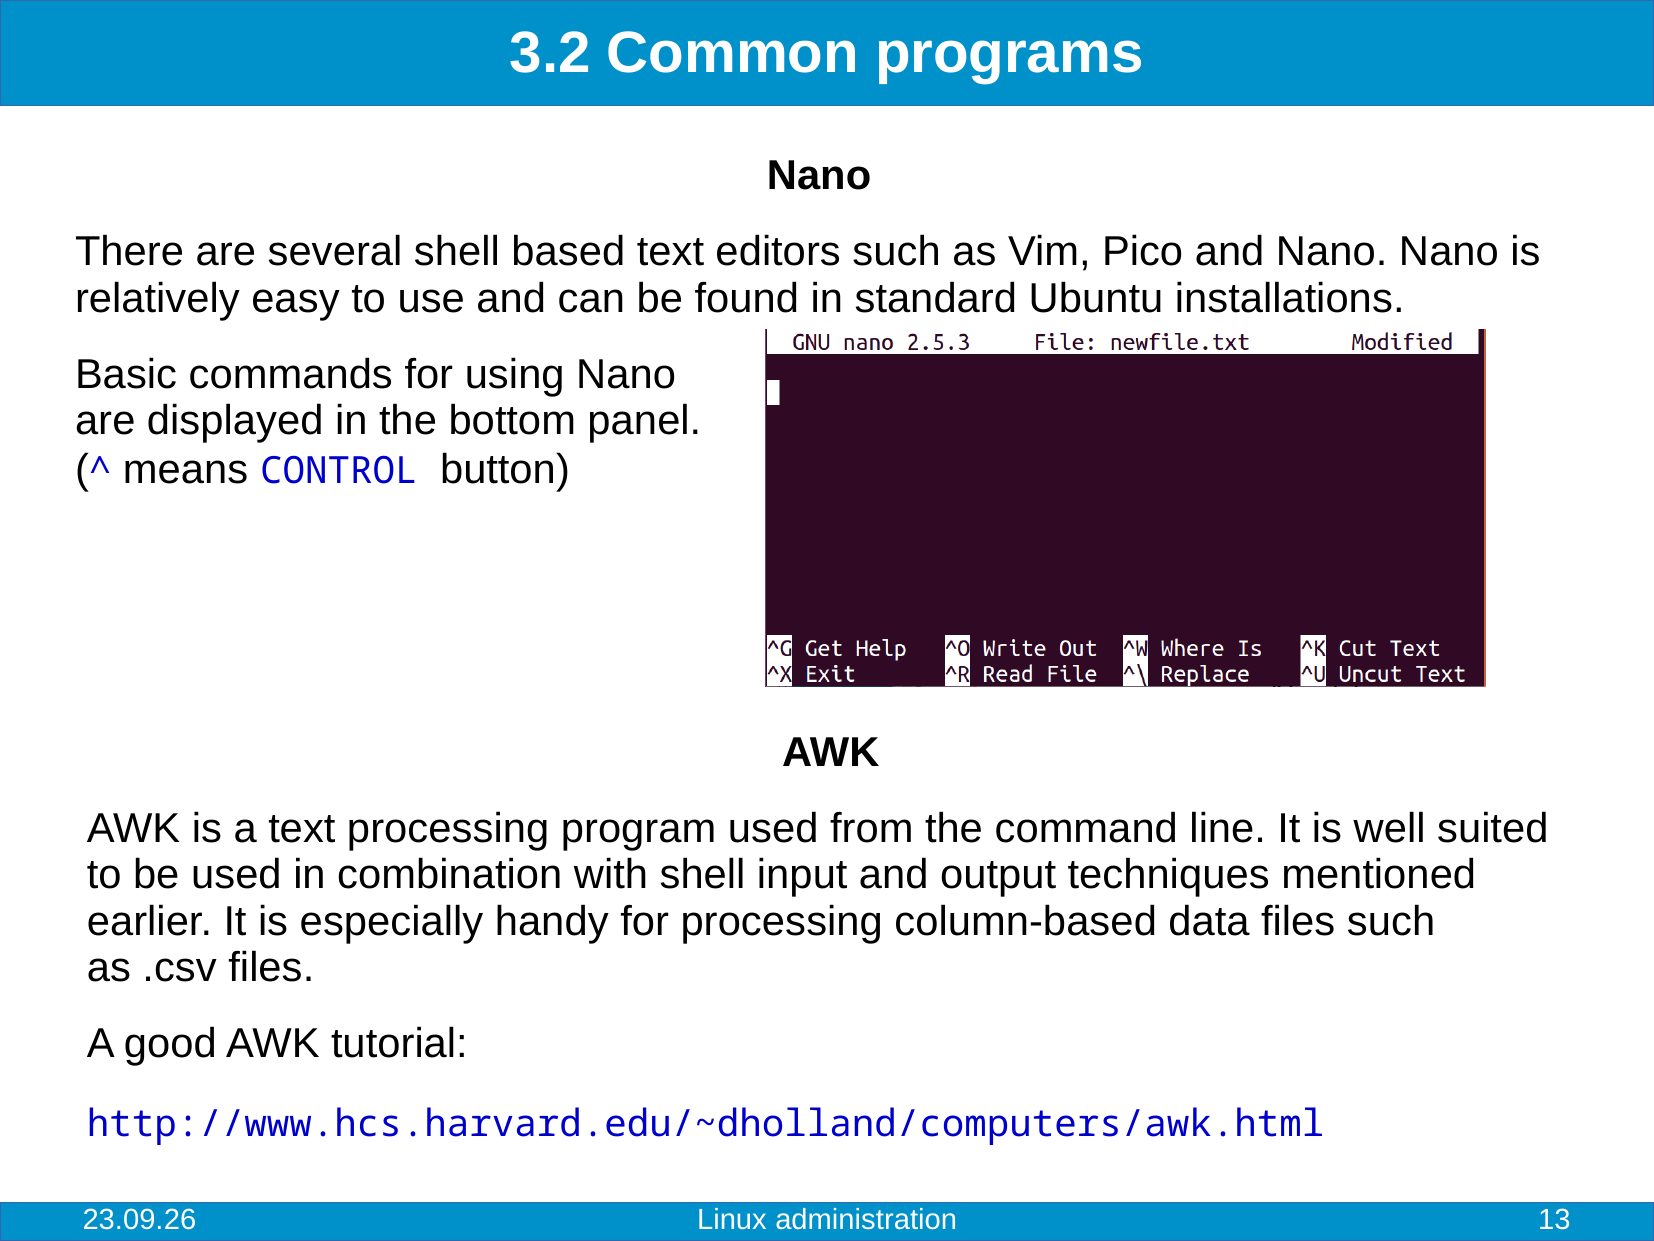

# 3.2 Common programs
Nano
There are several shell based text editors such as Vim, Pico and Nano. Nano is relatively easy to use and can be found in standard Ubuntu installations.
Basic commands for using Nano
are displayed in the bottom panel.
(^ means CONTROL button)
AWK
AWK is a text processing program used from the command line. It is well suited to be used in combination with shell input and output techniques mentioned earlier. It is especially handy for processing column-based data files such as .csv files.
A good AWK tutorial:
http://www.hcs.harvard.edu/~dholland/computers/awk.html
Linux administration
13